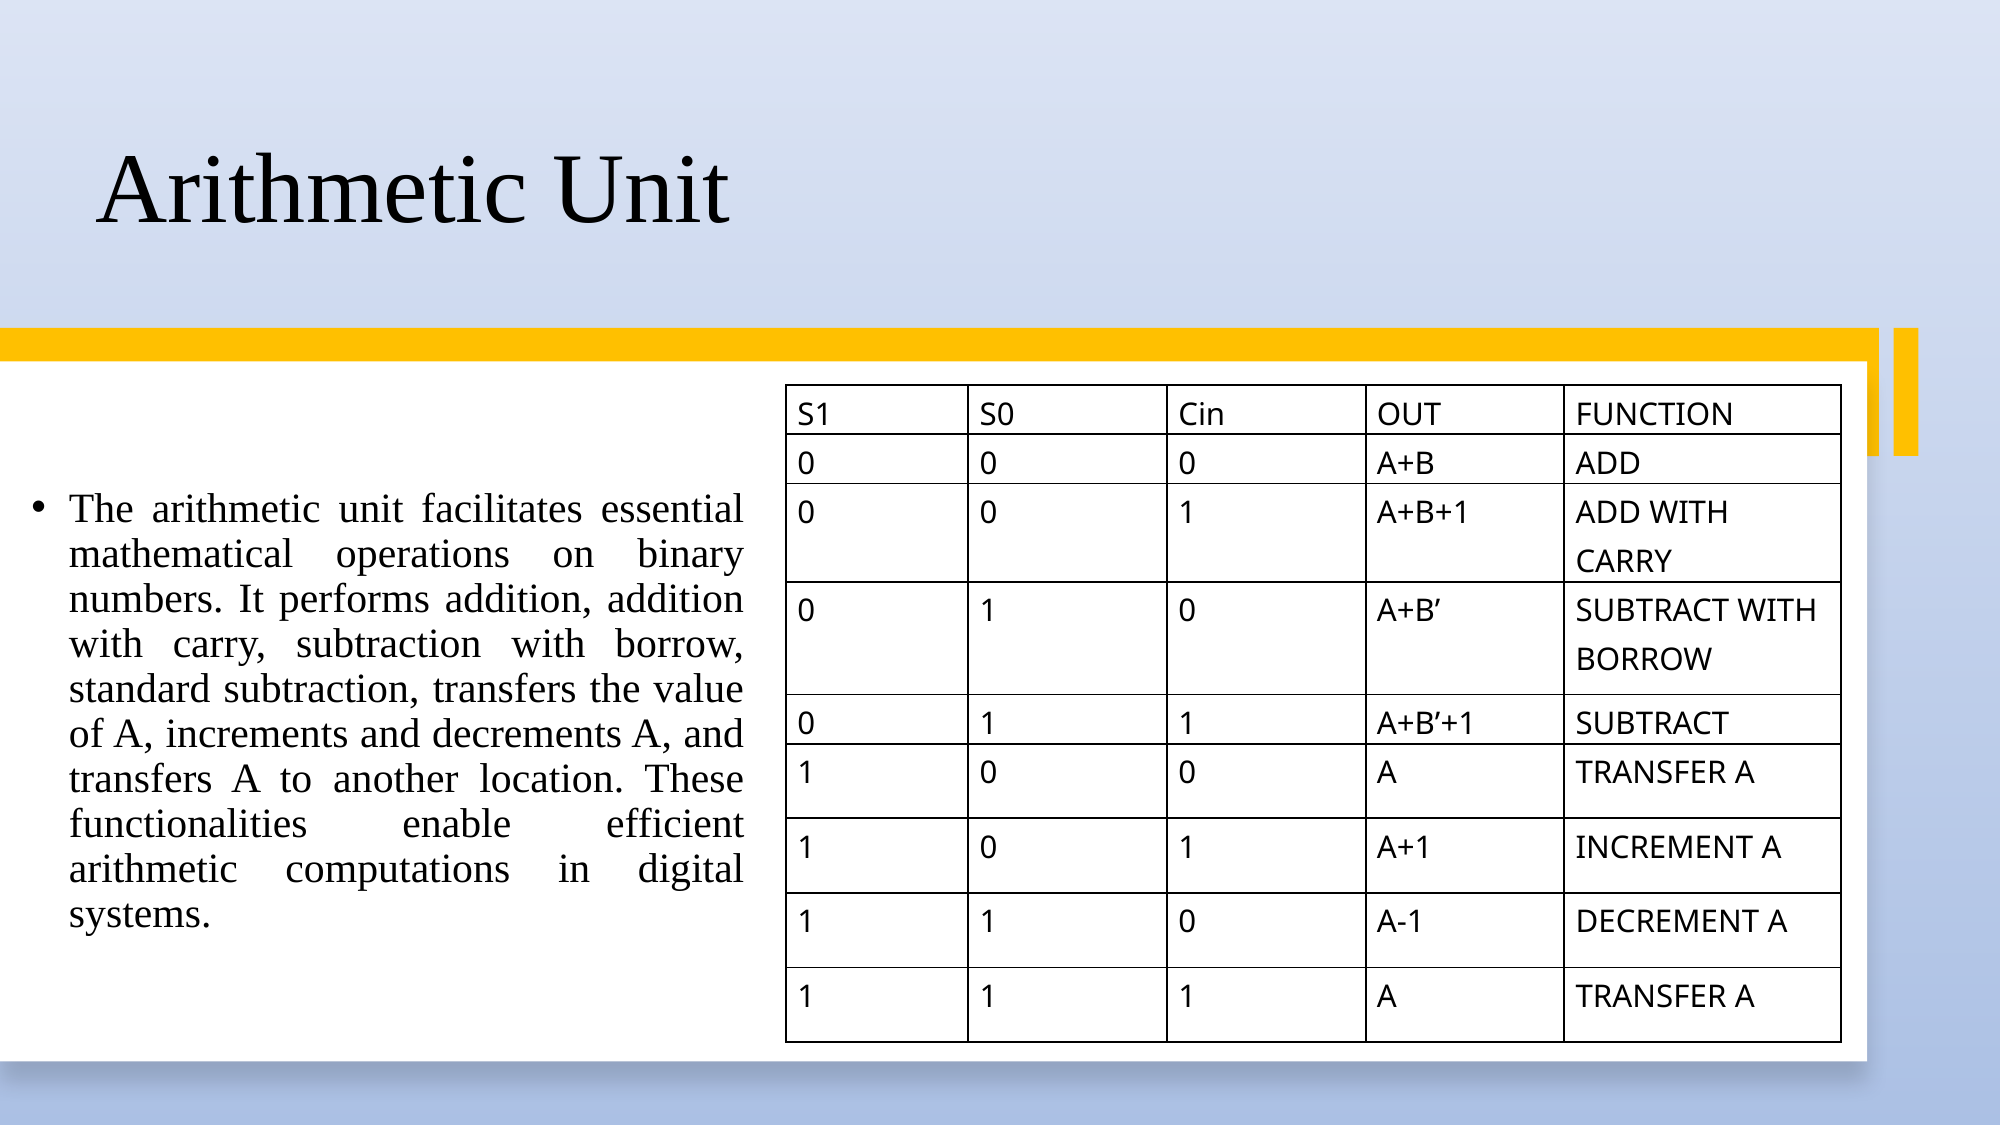

# Arithmetic Unit
| S1 | S0 | Cin | OUT | FUNCTION |
| --- | --- | --- | --- | --- |
| 0 | 0 | 0 | A+B | ADD |
| 0 | 0 | 1 | A+B+1 | ADD WITH CARRY |
| 0 | 1 | 0 | A+B’ | SUBTRACT WITH BORROW |
| 0 | 1 | 1 | A+B’+1 | SUBTRACT |
| 1 | 0 | 0 | A | TRANSFER A |
| 1 | 0 | 1 | A+1 | INCREMENT A |
| 1 | 1 | 0 | A-1 | DECREMENT A |
| 1 | 1 | 1 | A | TRANSFER A |
The arithmetic unit facilitates essential mathematical operations on binary numbers. It performs addition, addition with carry, subtraction with borrow, standard subtraction, transfers the value of A, increments and decrements A, and transfers A to another location. These functionalities enable efficient arithmetic computations in digital systems.